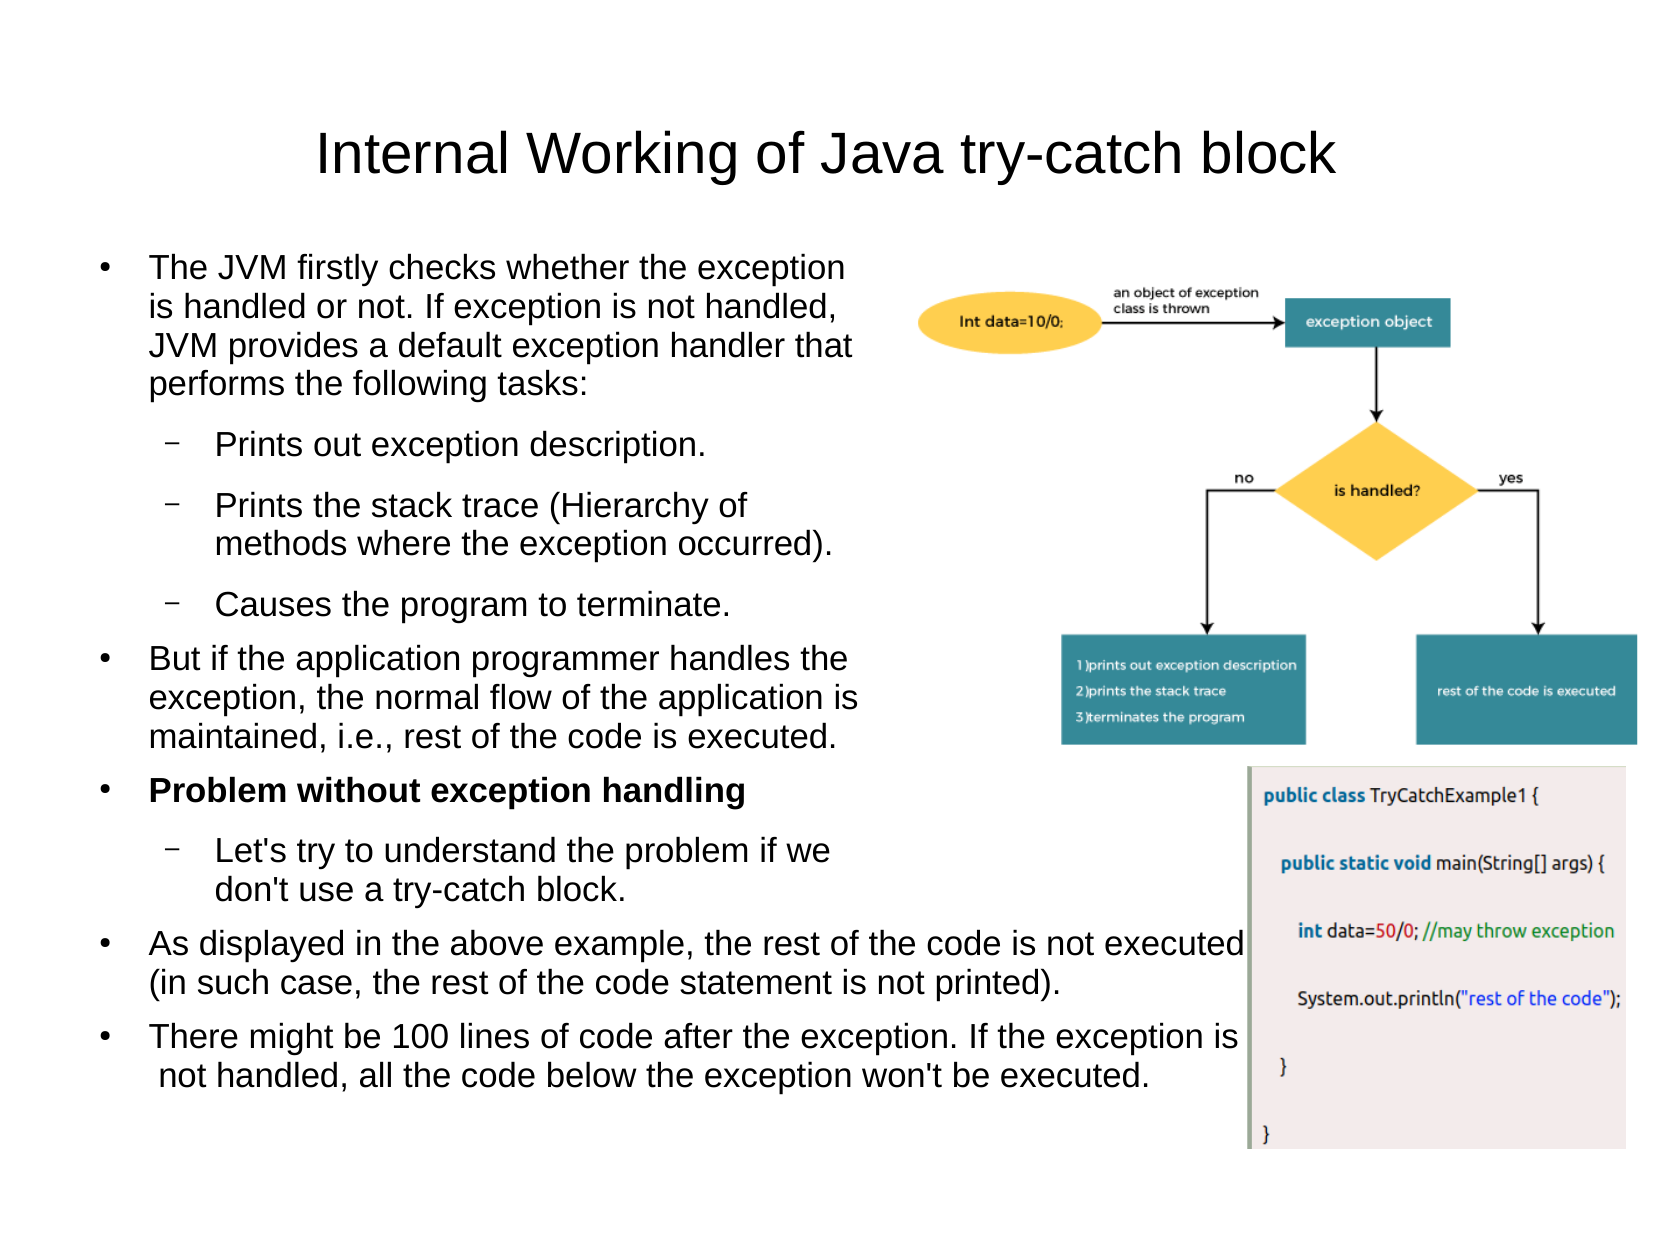

# Internal Working of Java try-catch block
The JVM firstly checks whether the exception
is handled or not. If exception is not handled,
JVM provides a default exception handler that
performs the following tasks:
Prints out exception description.
Prints the stack trace (Hierarchy of
methods where the exception occurred).
Causes the program to terminate.
But if the application programmer handles the
exception, the normal flow of the application is
maintained, i.e., rest of the code is executed.
Problem without exception handling
Let's try to understand the problem if we
don't use a try-catch block.
As displayed in the above example, the rest of the code is not executed
(in such case, the rest of the code statement is not printed).
There might be 100 lines of code after the exception. If the exception is
 not handled, all the code below the exception won't be executed.